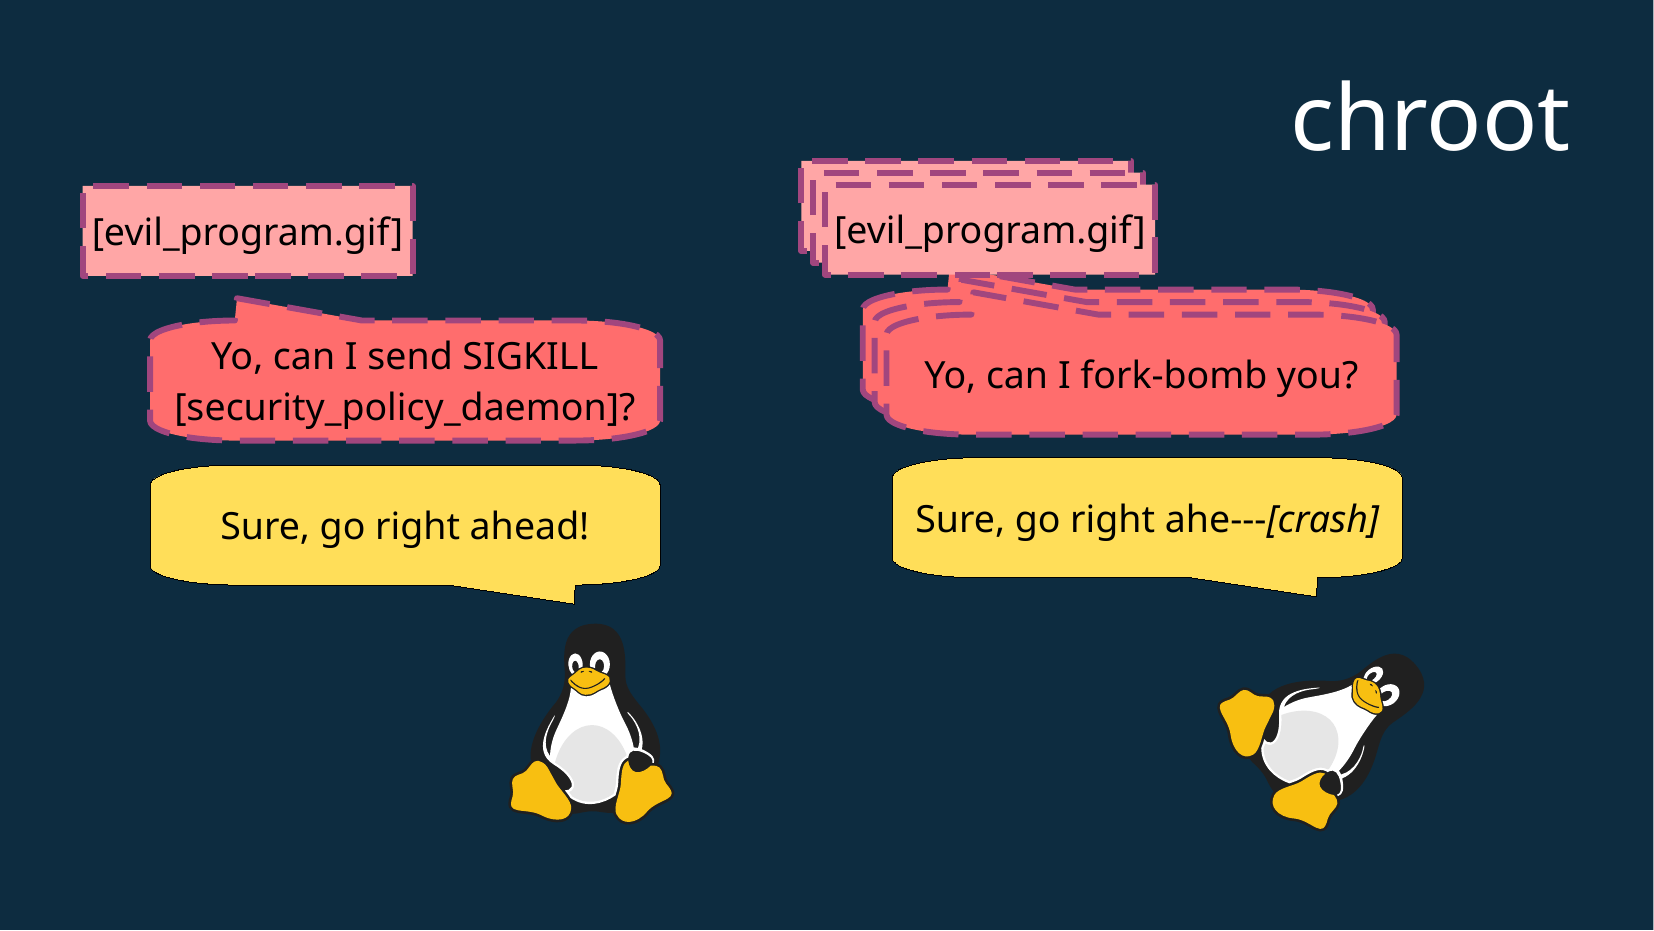

# chroot
[evil_program.gif]
[evil_program.gif]
[evil_program.gif]
[evil_program.gif]
Yo, can I fork-bomb you?
Yo, can I fork-bomb you?
Yo, can I fork-bomb you?
Yo, can I send SIGKILL
[security_policy_daemon]?
Sure, go right ahe---[crash]
Sure, go right ahead!